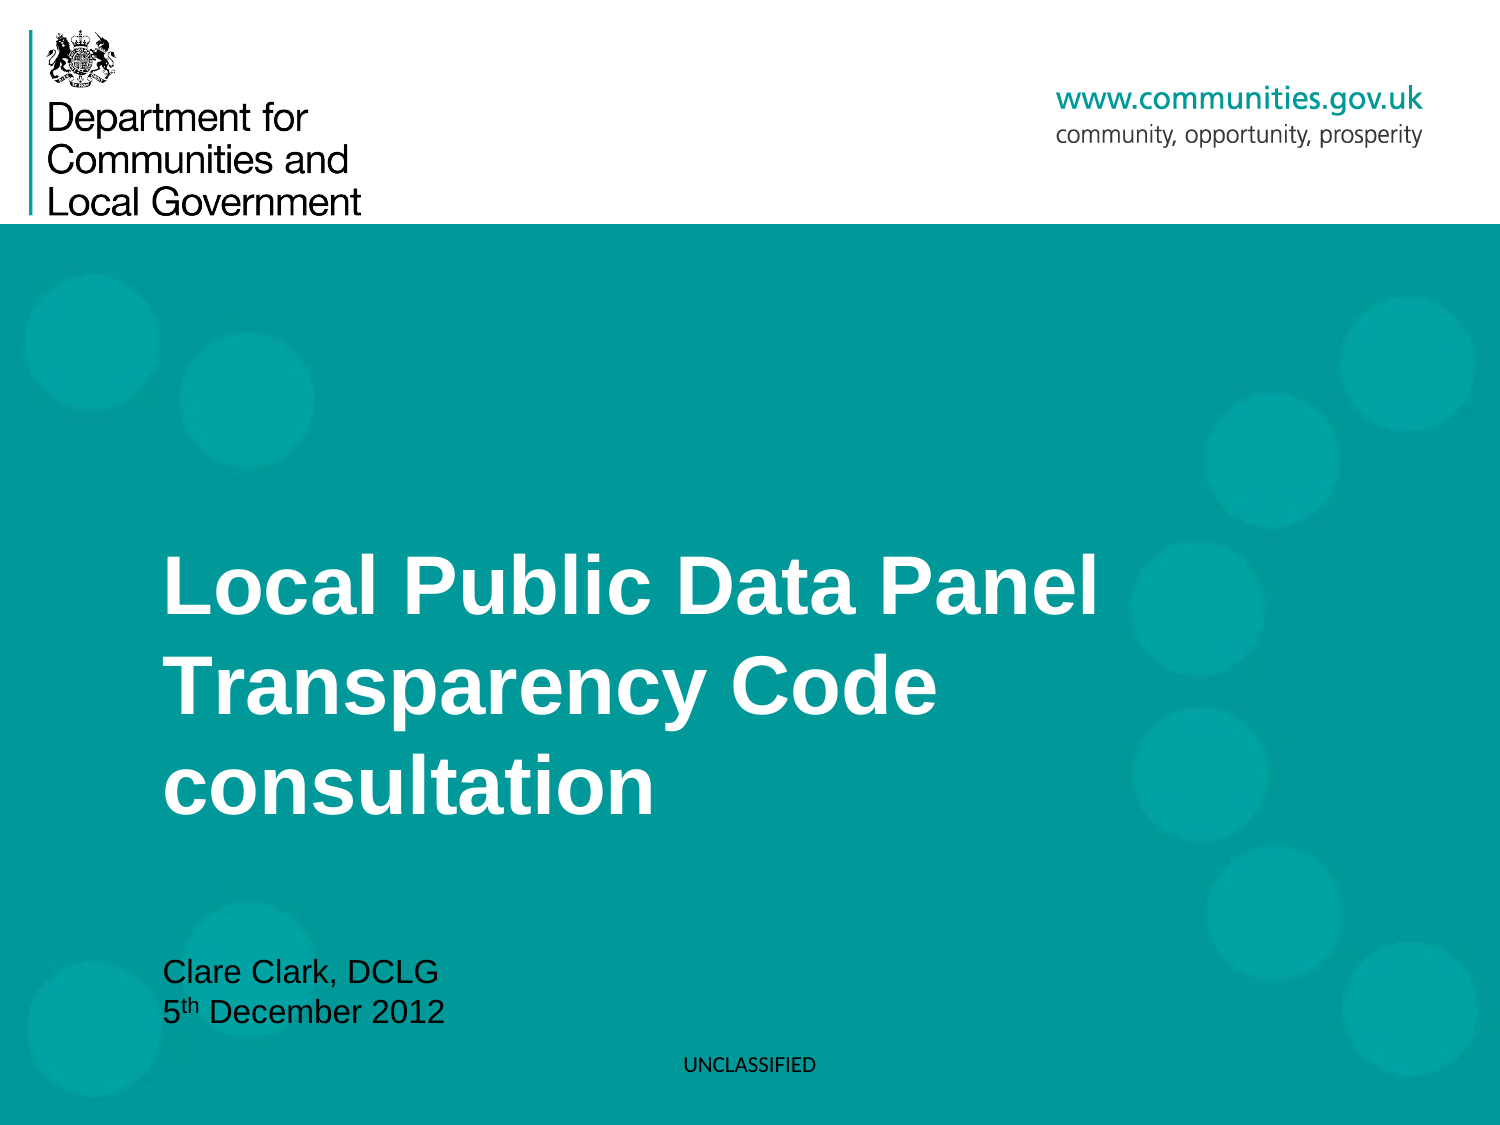

# Local Public Data Panel Transparency Code consultation
Clare Clark, DCLG
5th December 2012
UNCLASSIFIED